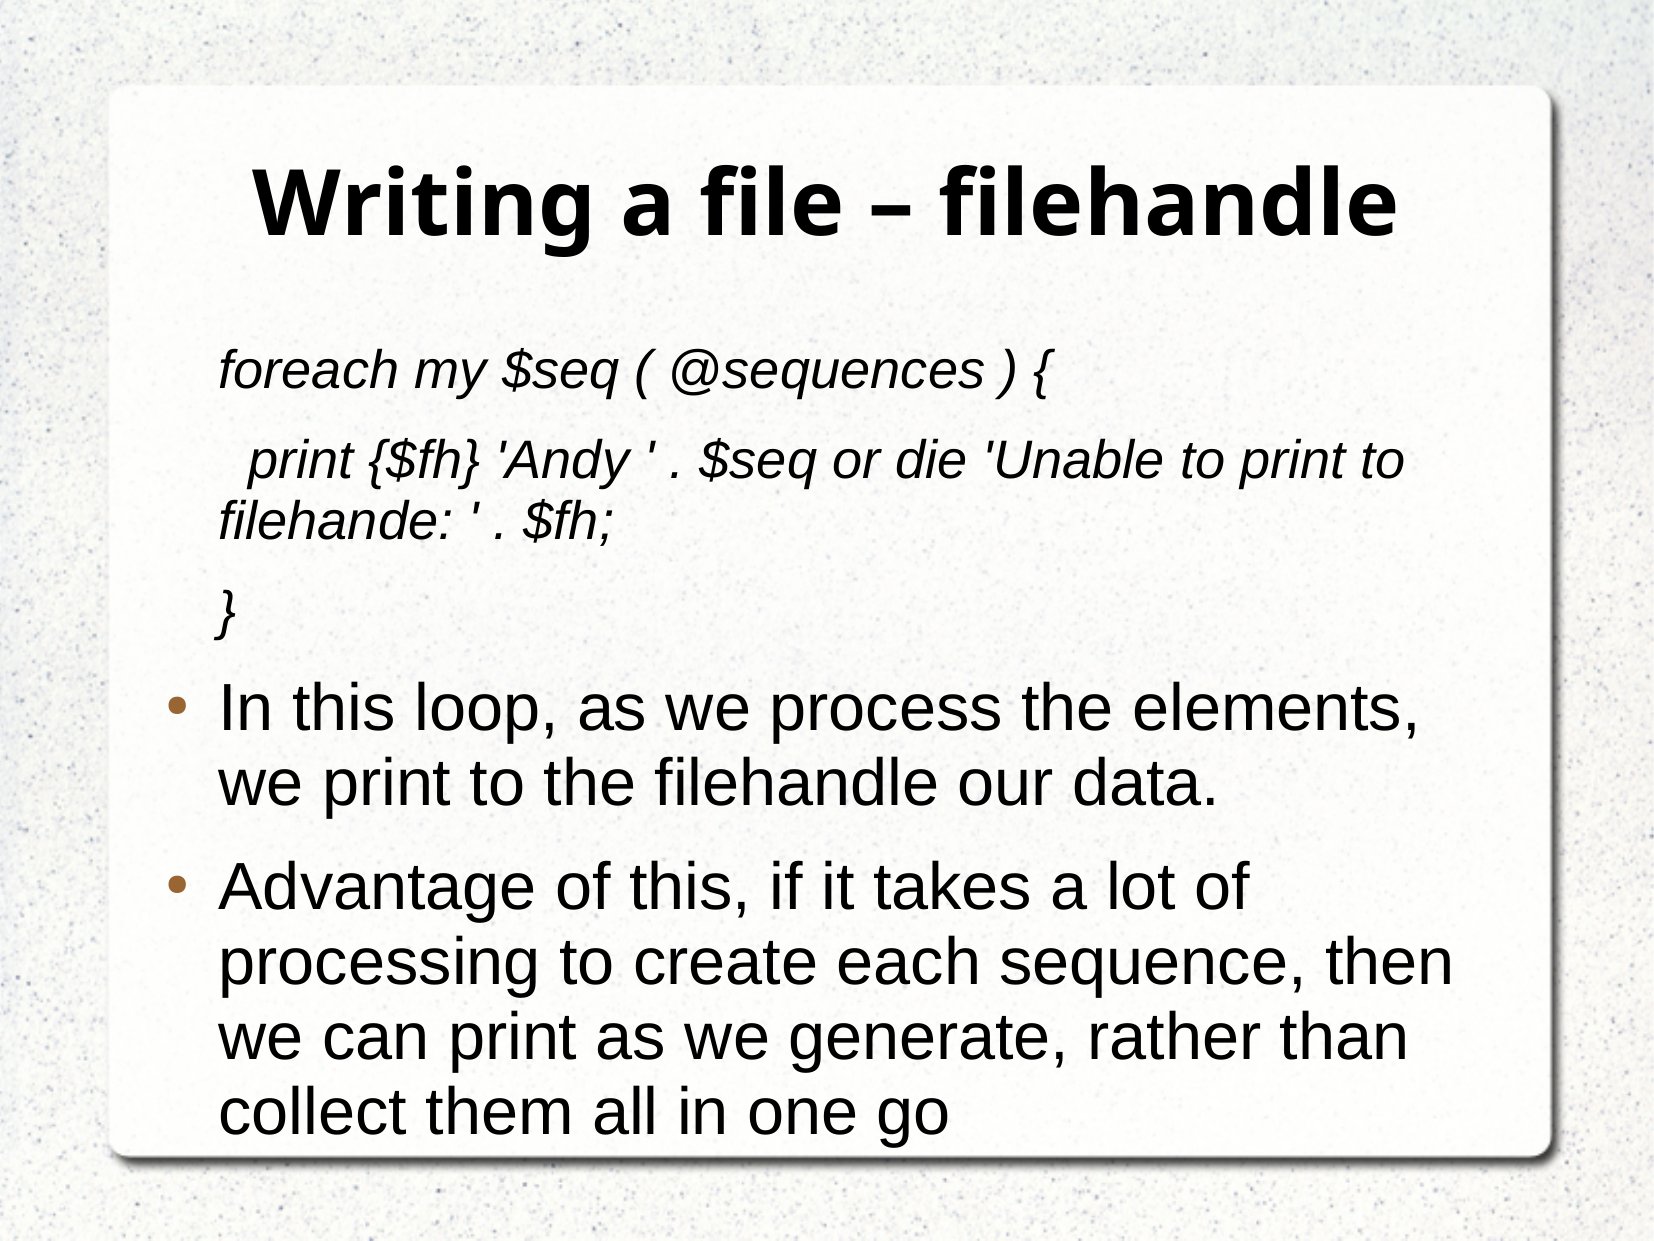

# Writing a file – filehandle
foreach my $seq ( @sequences ) {
 print {$fh} 'Andy ' . $seq or die 'Unable to print to filehande: ' . $fh;
}
In this loop, as we process the elements, we print to the filehandle our data.
Advantage of this, if it takes a lot of processing to create each sequence, then we can print as we generate, rather than collect them all in one go